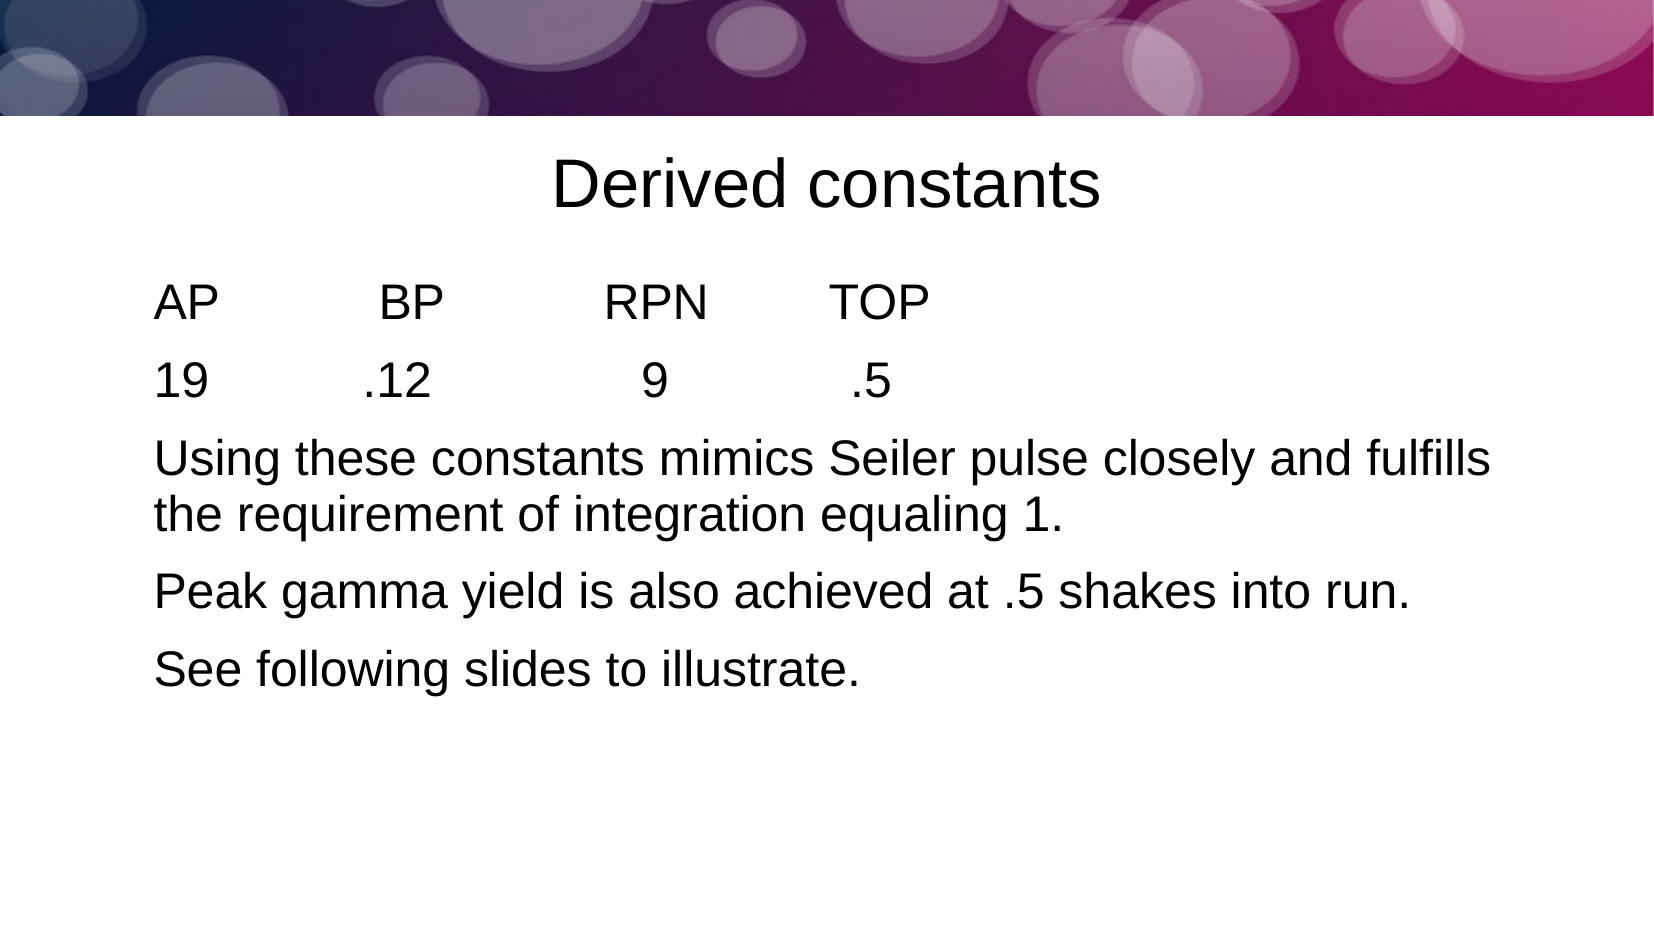

# Derived constants
AP			BP 		RPN		TOP
19 .12 9 .5
Using these constants mimics Seiler pulse closely and fulfills the requirement of integration equaling 1.
Peak gamma yield is also achieved at .5 shakes into run.
See following slides to illustrate.